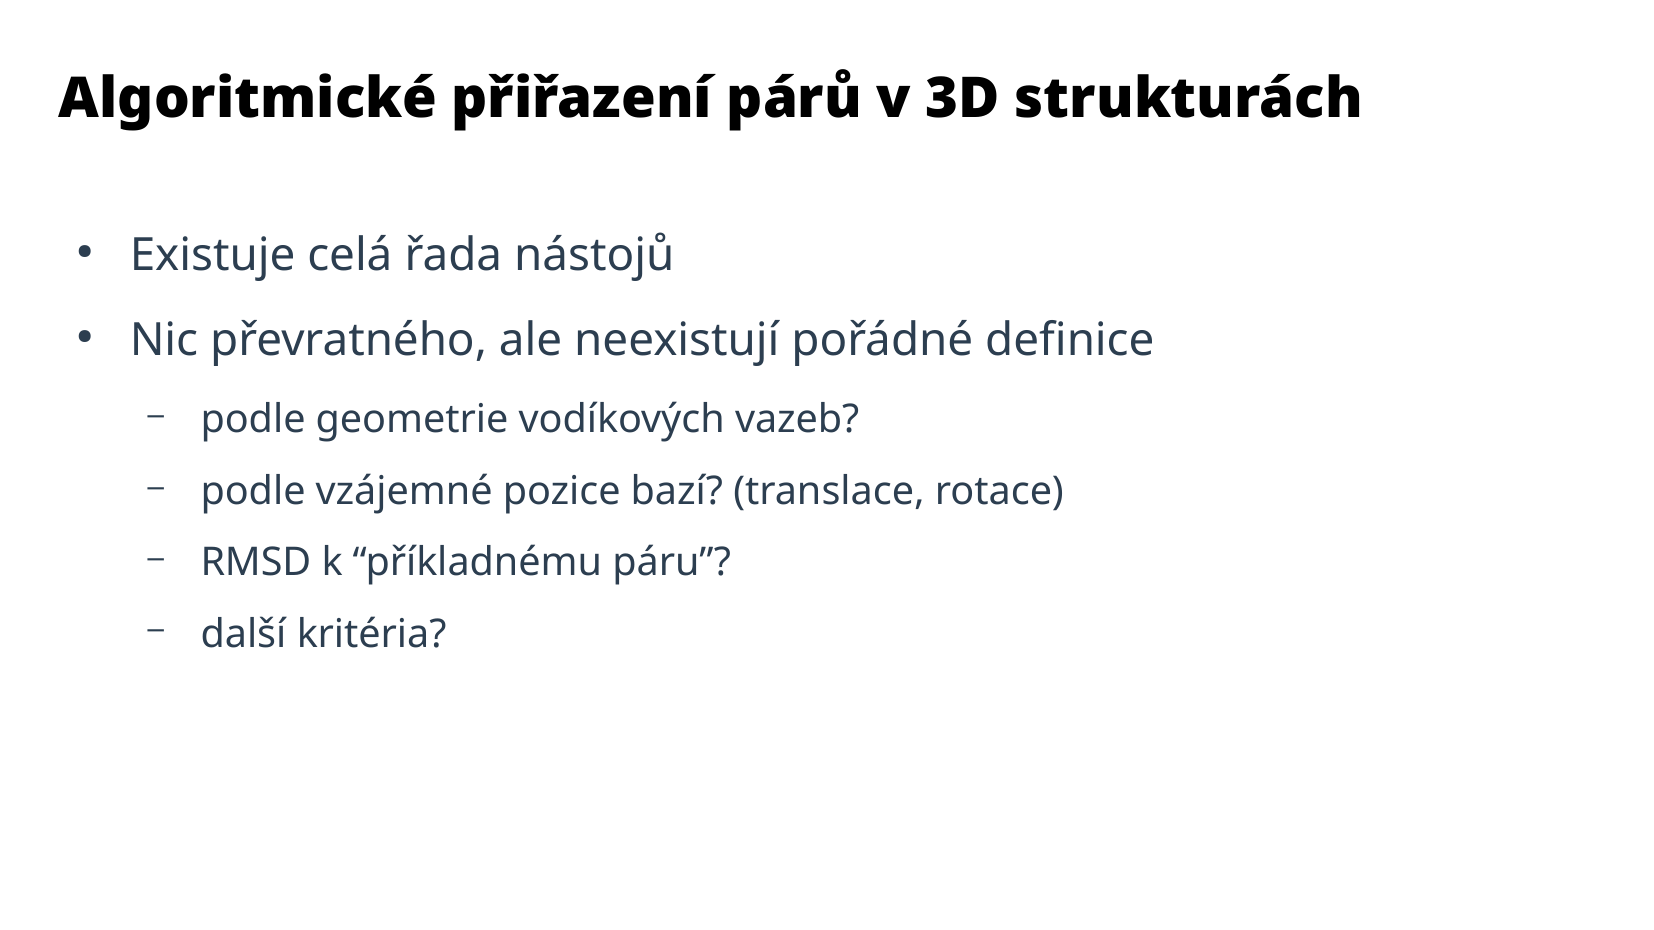

# Algoritmické přiřazení párů v 3D strukturách
Existuje celá řada nástojů
Nic převratného, ale neexistují pořádné definice
podle geometrie vodíkových vazeb?
podle vzájemné pozice bazí? (translace, rotace)
RMSD k “příkladnému páru”?
další kritéria?